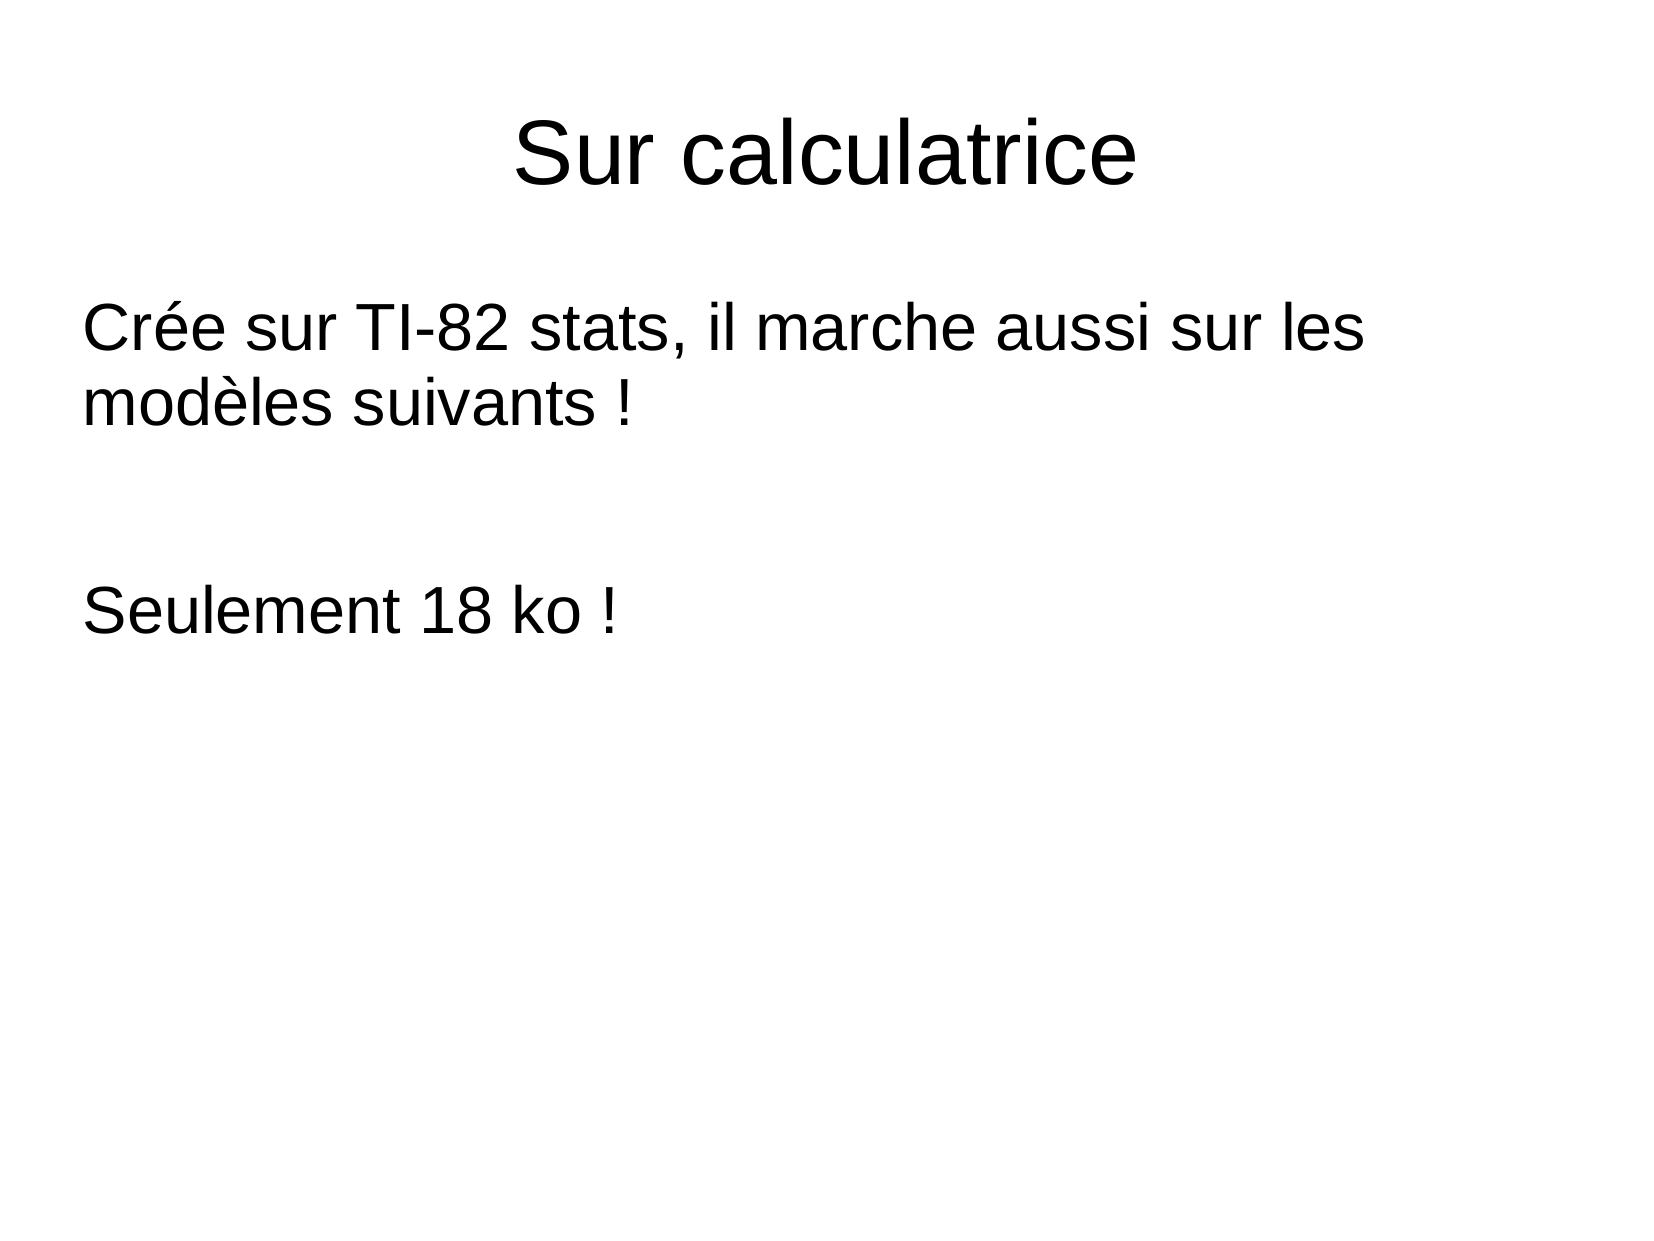

# Sur calculatrice
Crée sur TI-82 stats, il marche aussi sur les modèles suivants !
Seulement 18 ko !